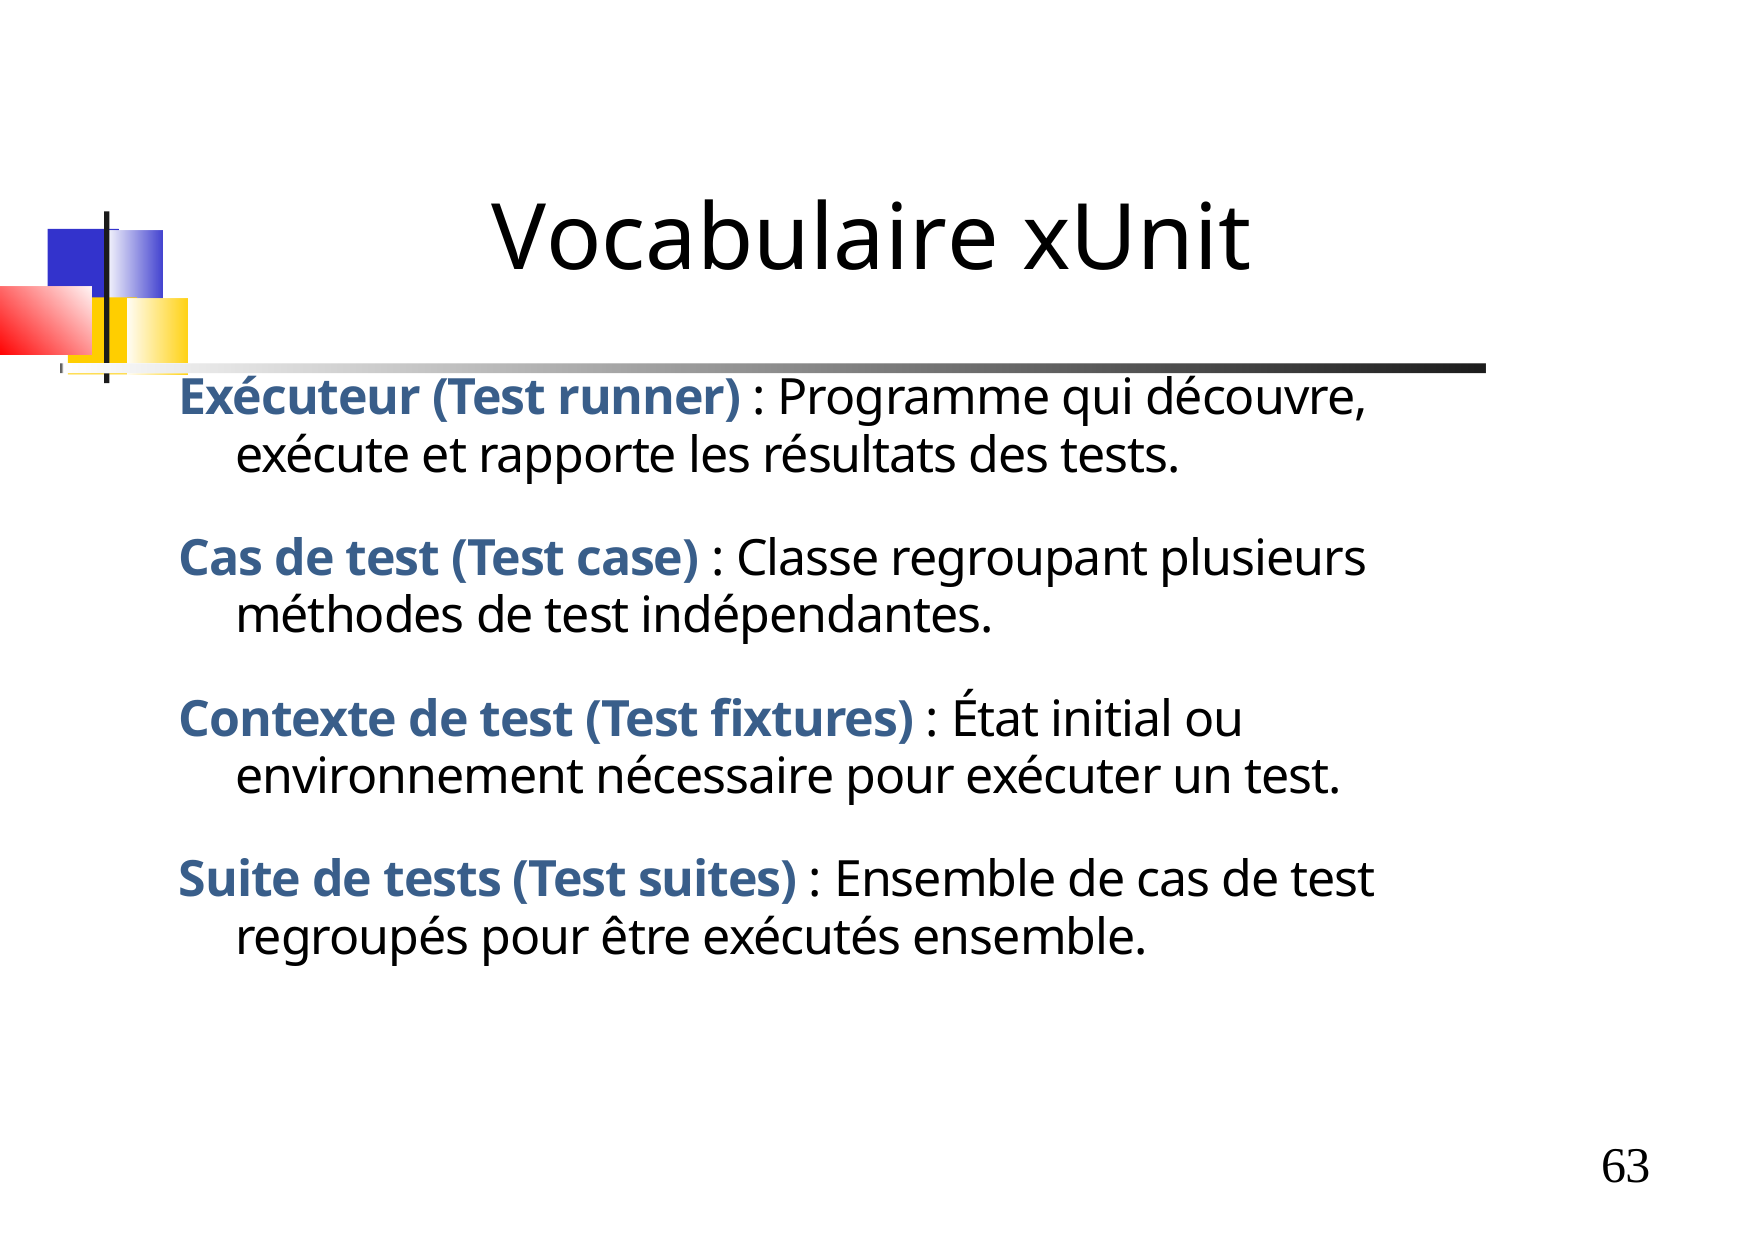

# Vocabulaire xUnit
Exécuteur (Test runner) : Programme qui découvre, exécute et rapporte les résultats des tests.
Cas de test (Test case) : Classe regroupant plusieurs méthodes de test indépendantes.
Contexte de test (Test fixtures) : État initial ou environnement nécessaire pour exécuter un test.
Suite de tests (Test suites) : Ensemble de cas de test regroupés pour être exécutés ensemble.
63